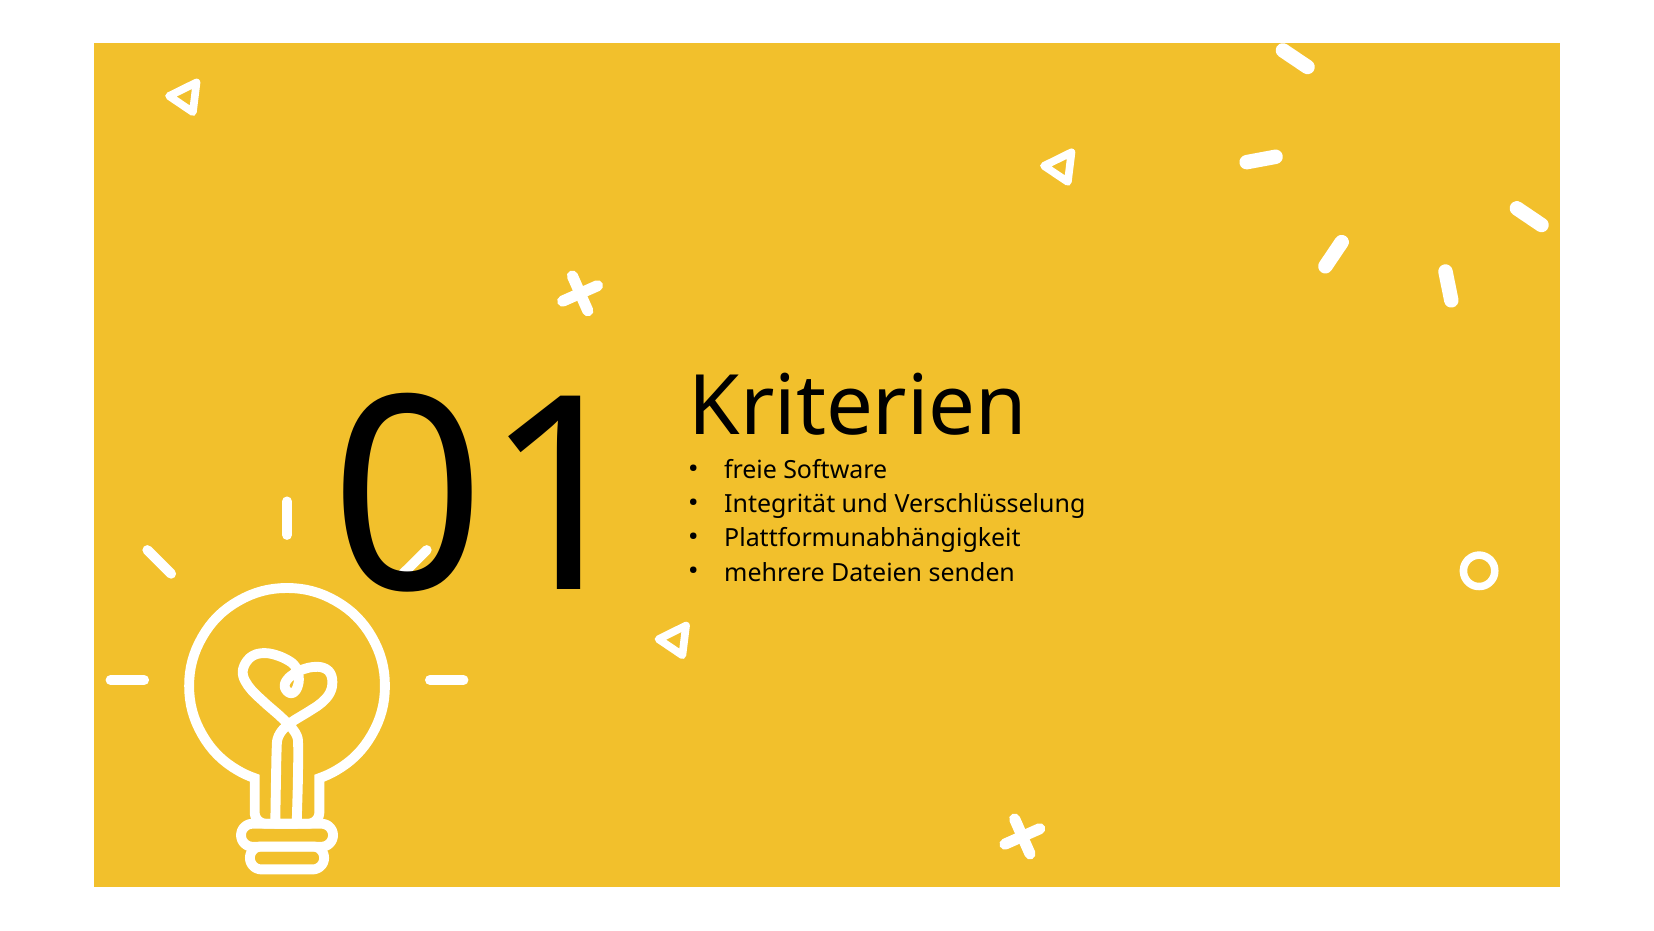

01
# Kriterien
freie Software
Integrität und Verschlüsselung
Plattformunabhängigkeit
mehrere Dateien senden